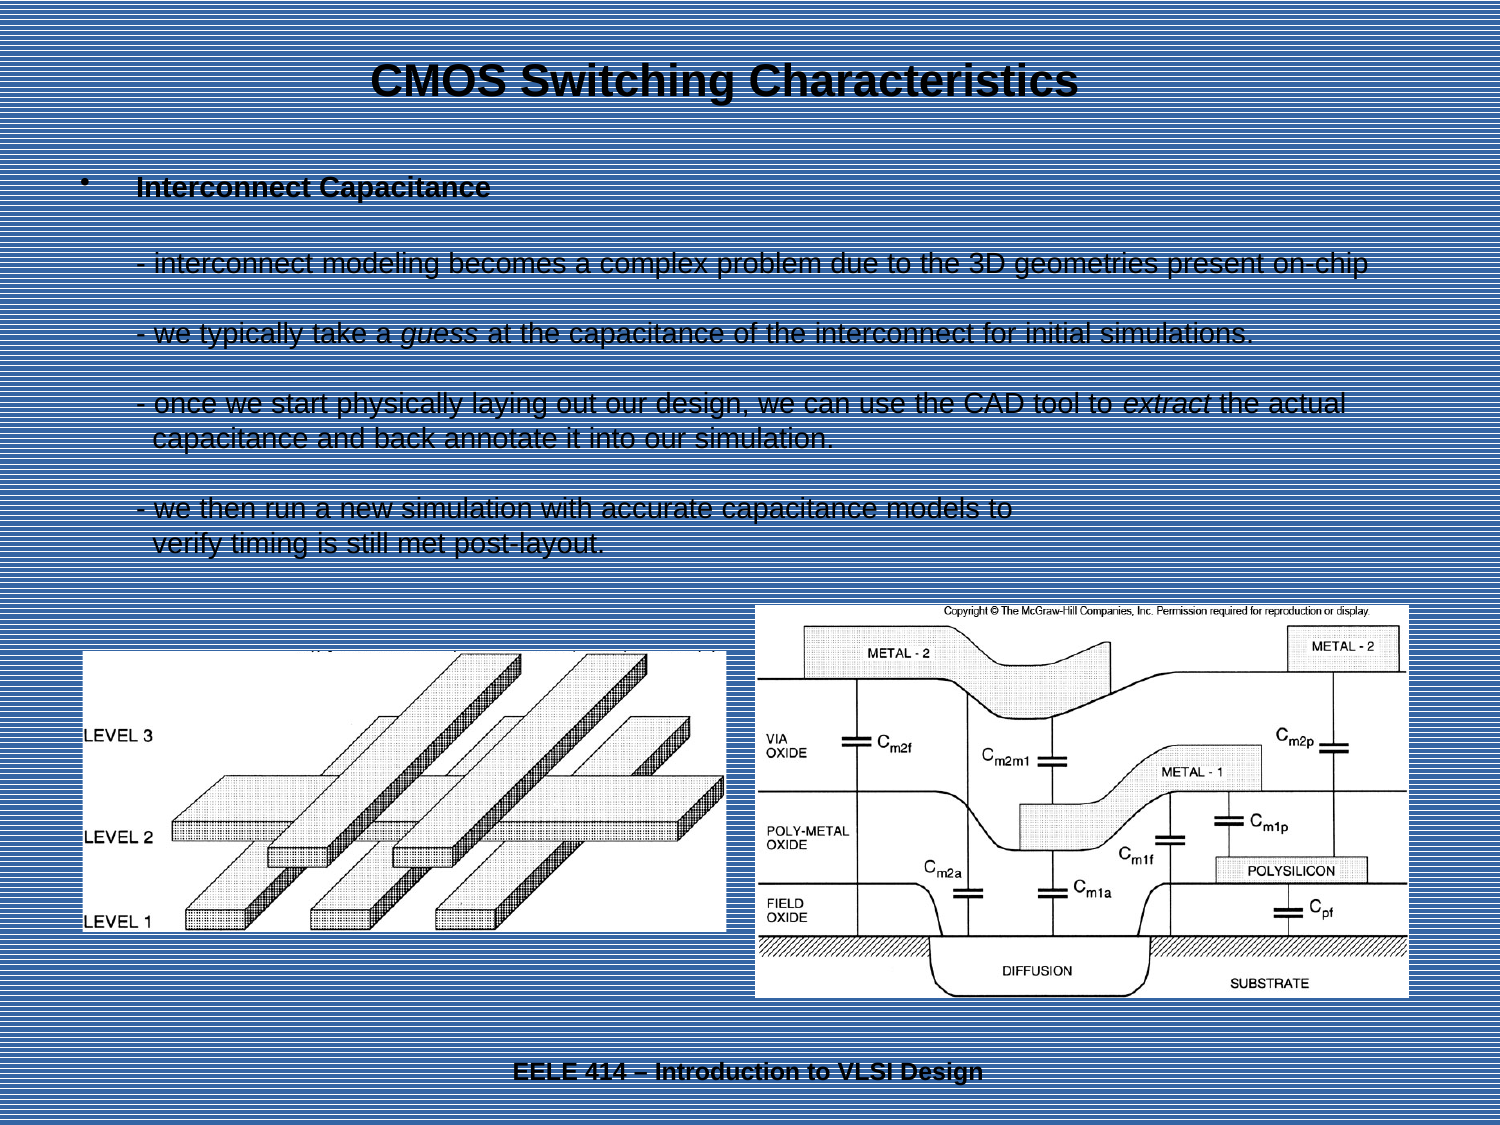

# CMOS Switching Characteristics
Interconnect Capacitance
	- interconnect modeling becomes a complex problem due to the 3D geometries present on-chip
- we typically take a guess at the capacitance of the interconnect for initial simulations.
- once we start physically laying out our design, we can use the CAD tool to extract the actual
 capacitance and back annotate it into our simulation.
- we then run a new simulation with accurate capacitance models to
 verify timing is still met post-layout.